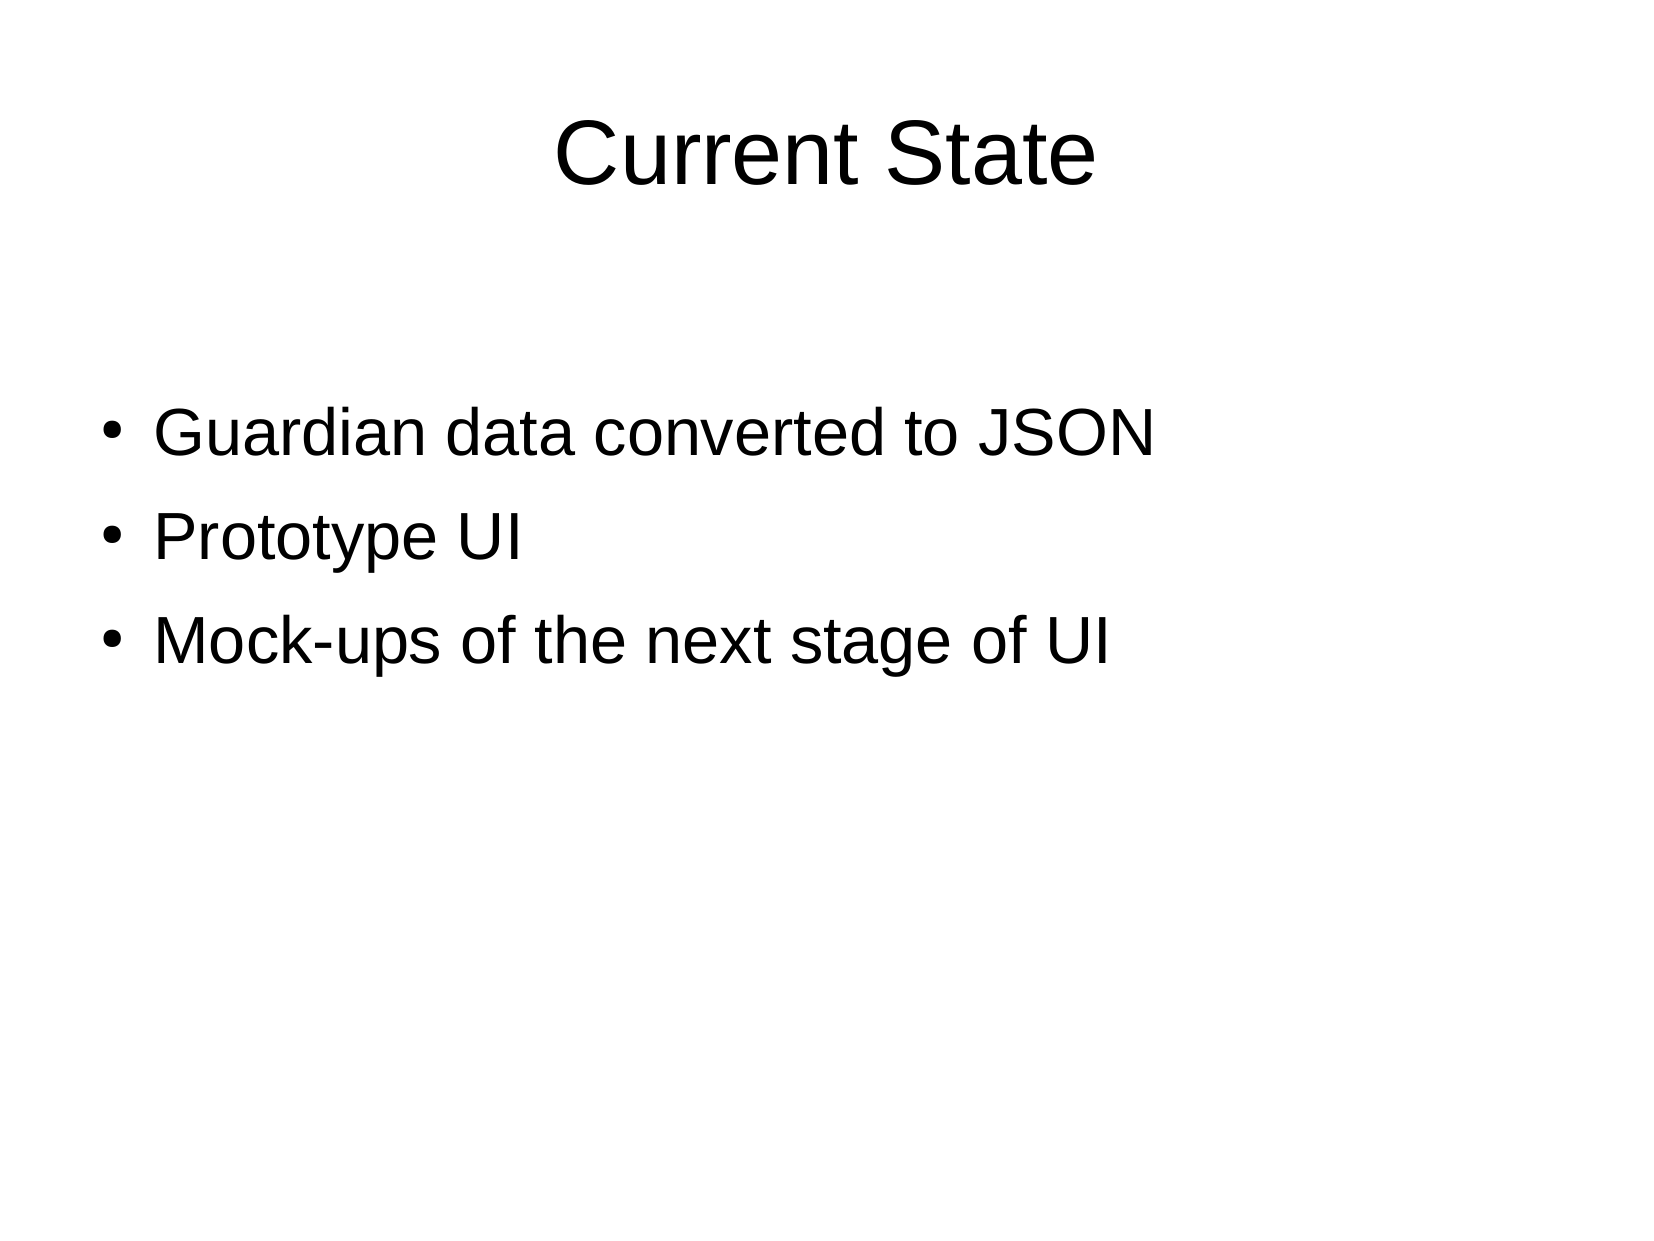

# Current State
Guardian data converted to JSON
Prototype UI
Mock-ups of the next stage of UI